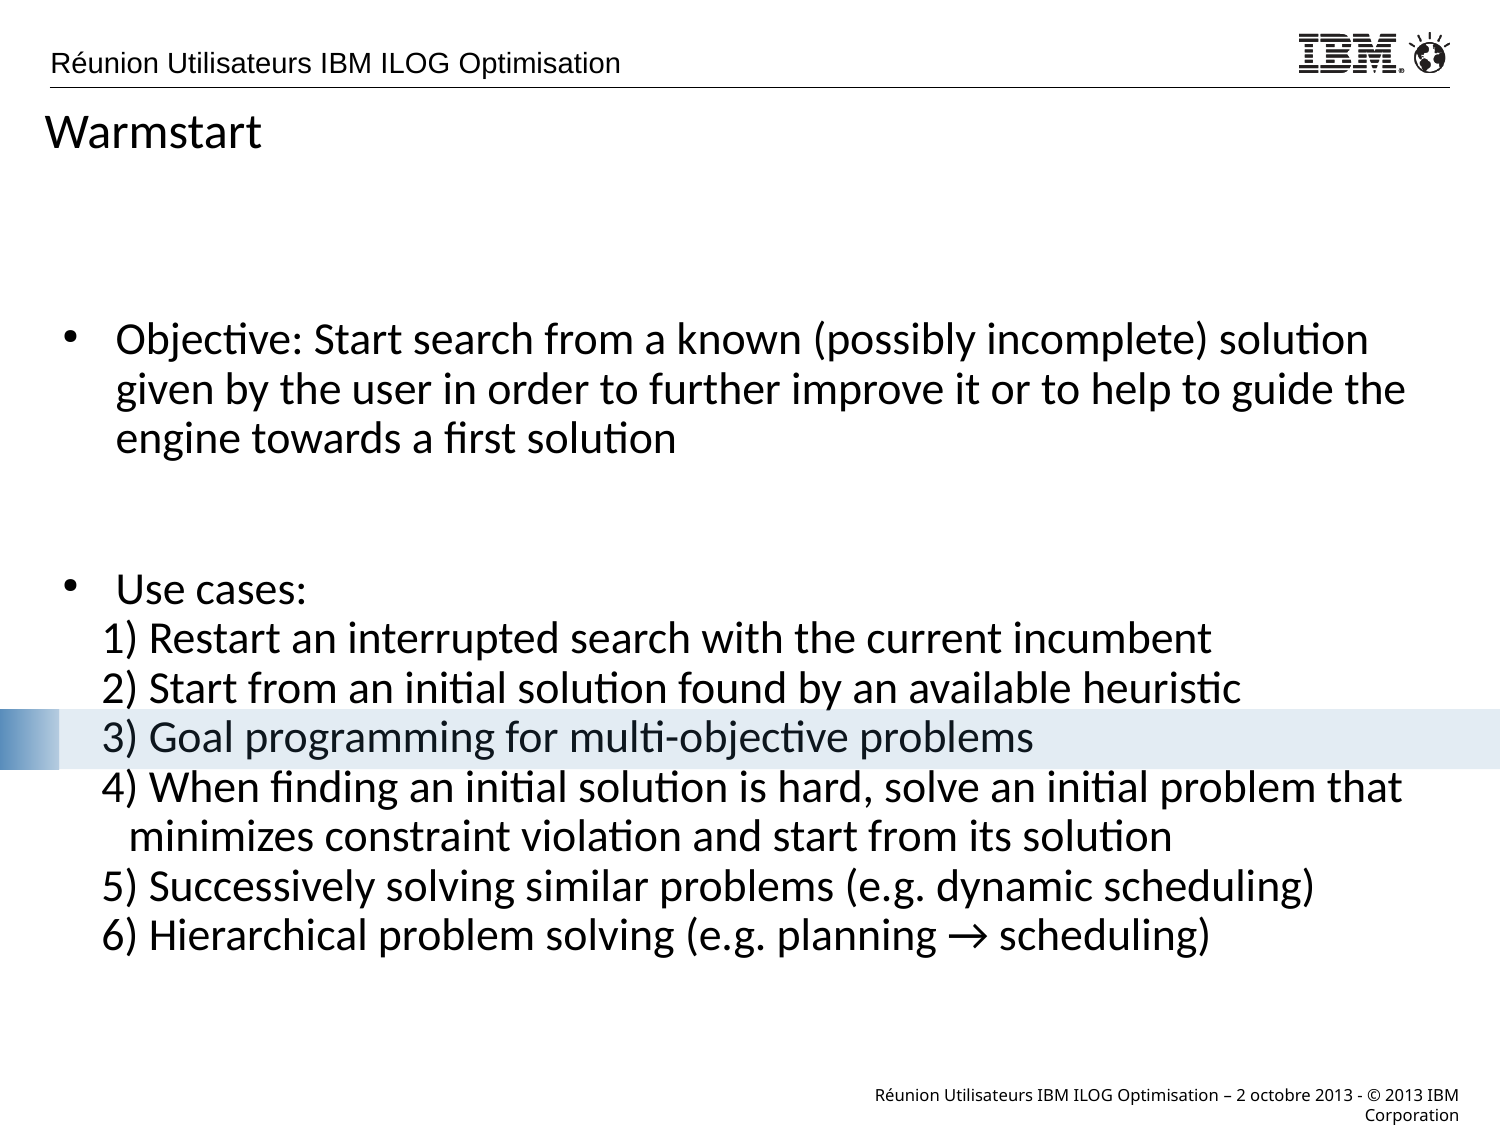

# Warmstart
Objective: Start search from a known (possibly incomplete) solution given by the user in order to further improve it or to help to guide the engine towards a first solution
Use cases:
 Restart an interrupted search with the current incumbent
 Start from an initial solution found by an available heuristic
 Goal programming for multi-objective problems
 When finding an initial solution is hard, solve an initial problem that minimizes constraint violation and start from its solution
 Successively solving similar problems (e.g. dynamic scheduling)
 Hierarchical problem solving (e.g. planning → scheduling)